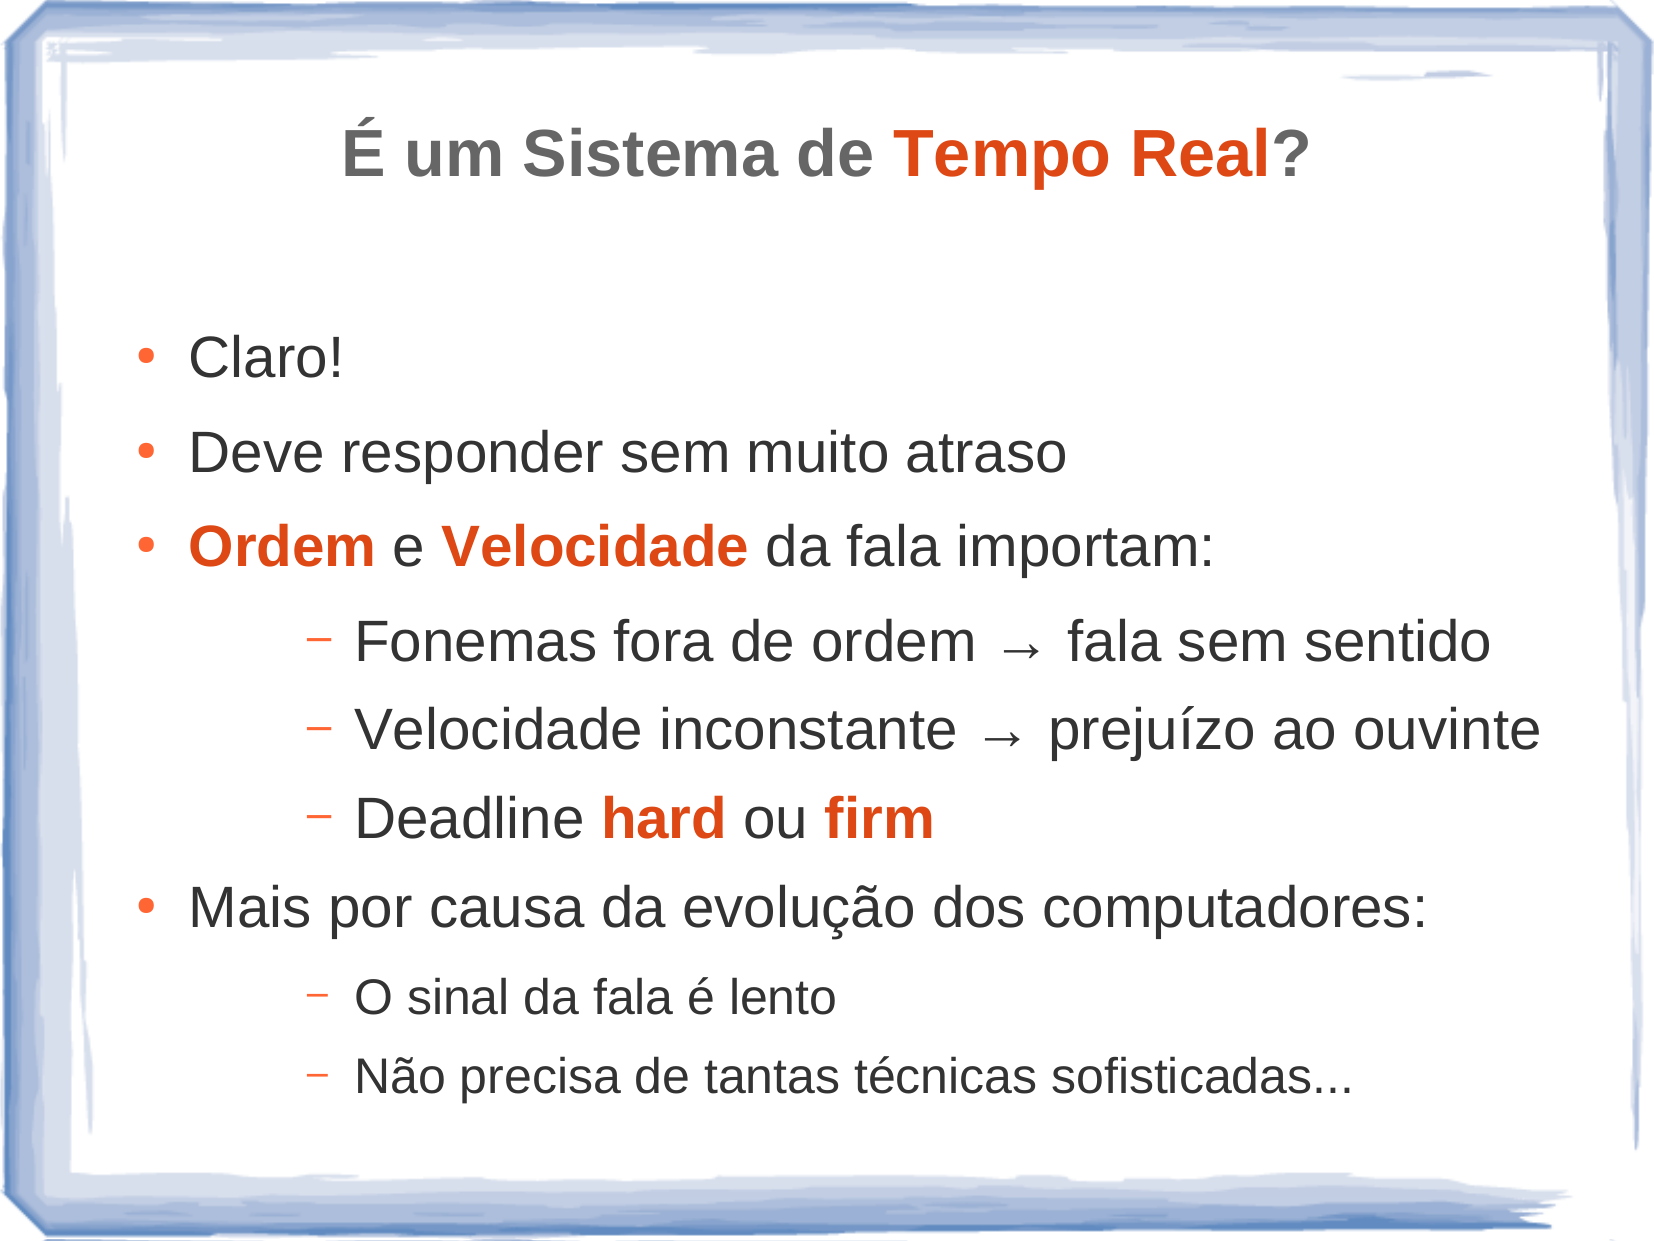

# É um Sistema de Tempo Real?
Claro!
Deve responder sem muito atraso
Ordem e Velocidade da fala importam:
Fonemas fora de ordem → fala sem sentido
Velocidade inconstante → prejuízo ao ouvinte
Deadline hard ou firm
Mais por causa da evolução dos computadores:
O sinal da fala é lento
Não precisa de tantas técnicas sofisticadas...